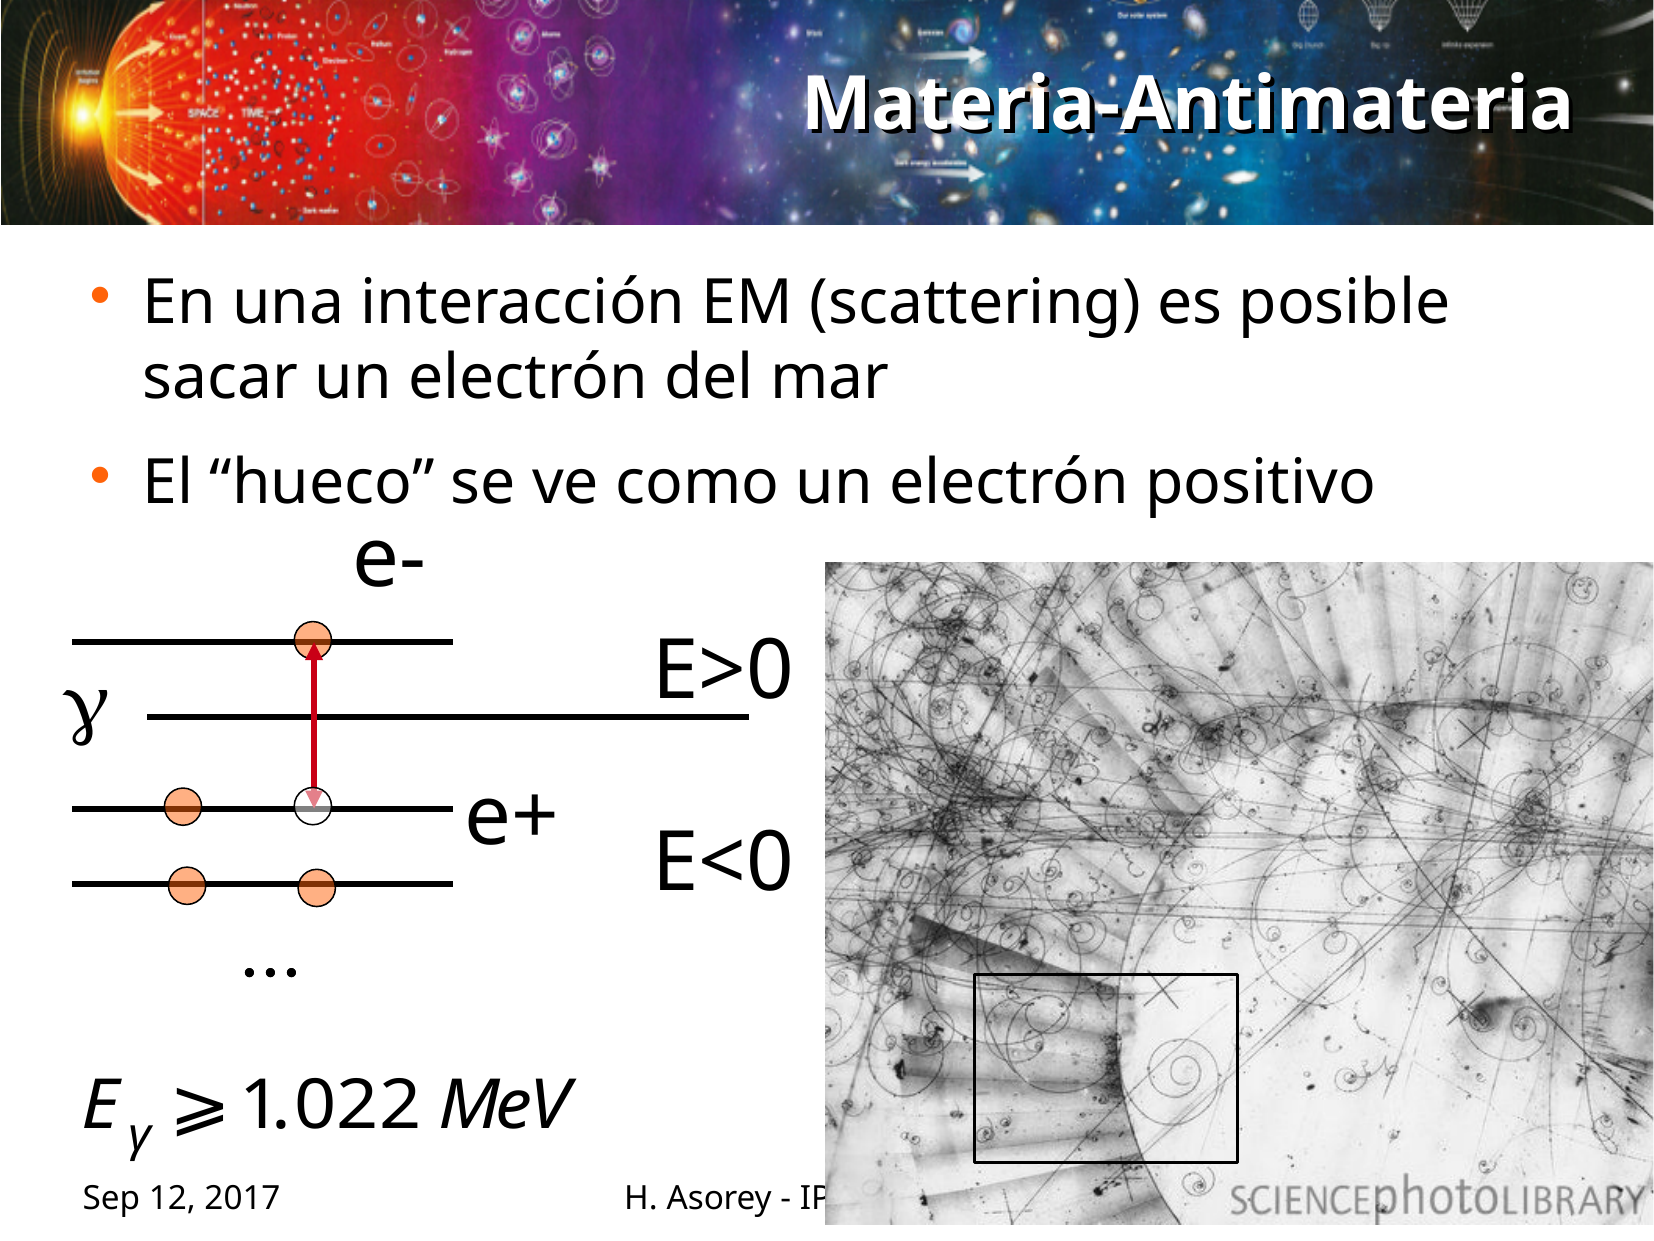

# Materia-Antimateria
En una interacción EM (scattering) es posible sacar un electrón del mar
El “hueco” se ve como un electrón positivo
e-
E>0

e+
E<0


Sep 12, 2017
H. Asorey - IPAC 2017 - 05
4